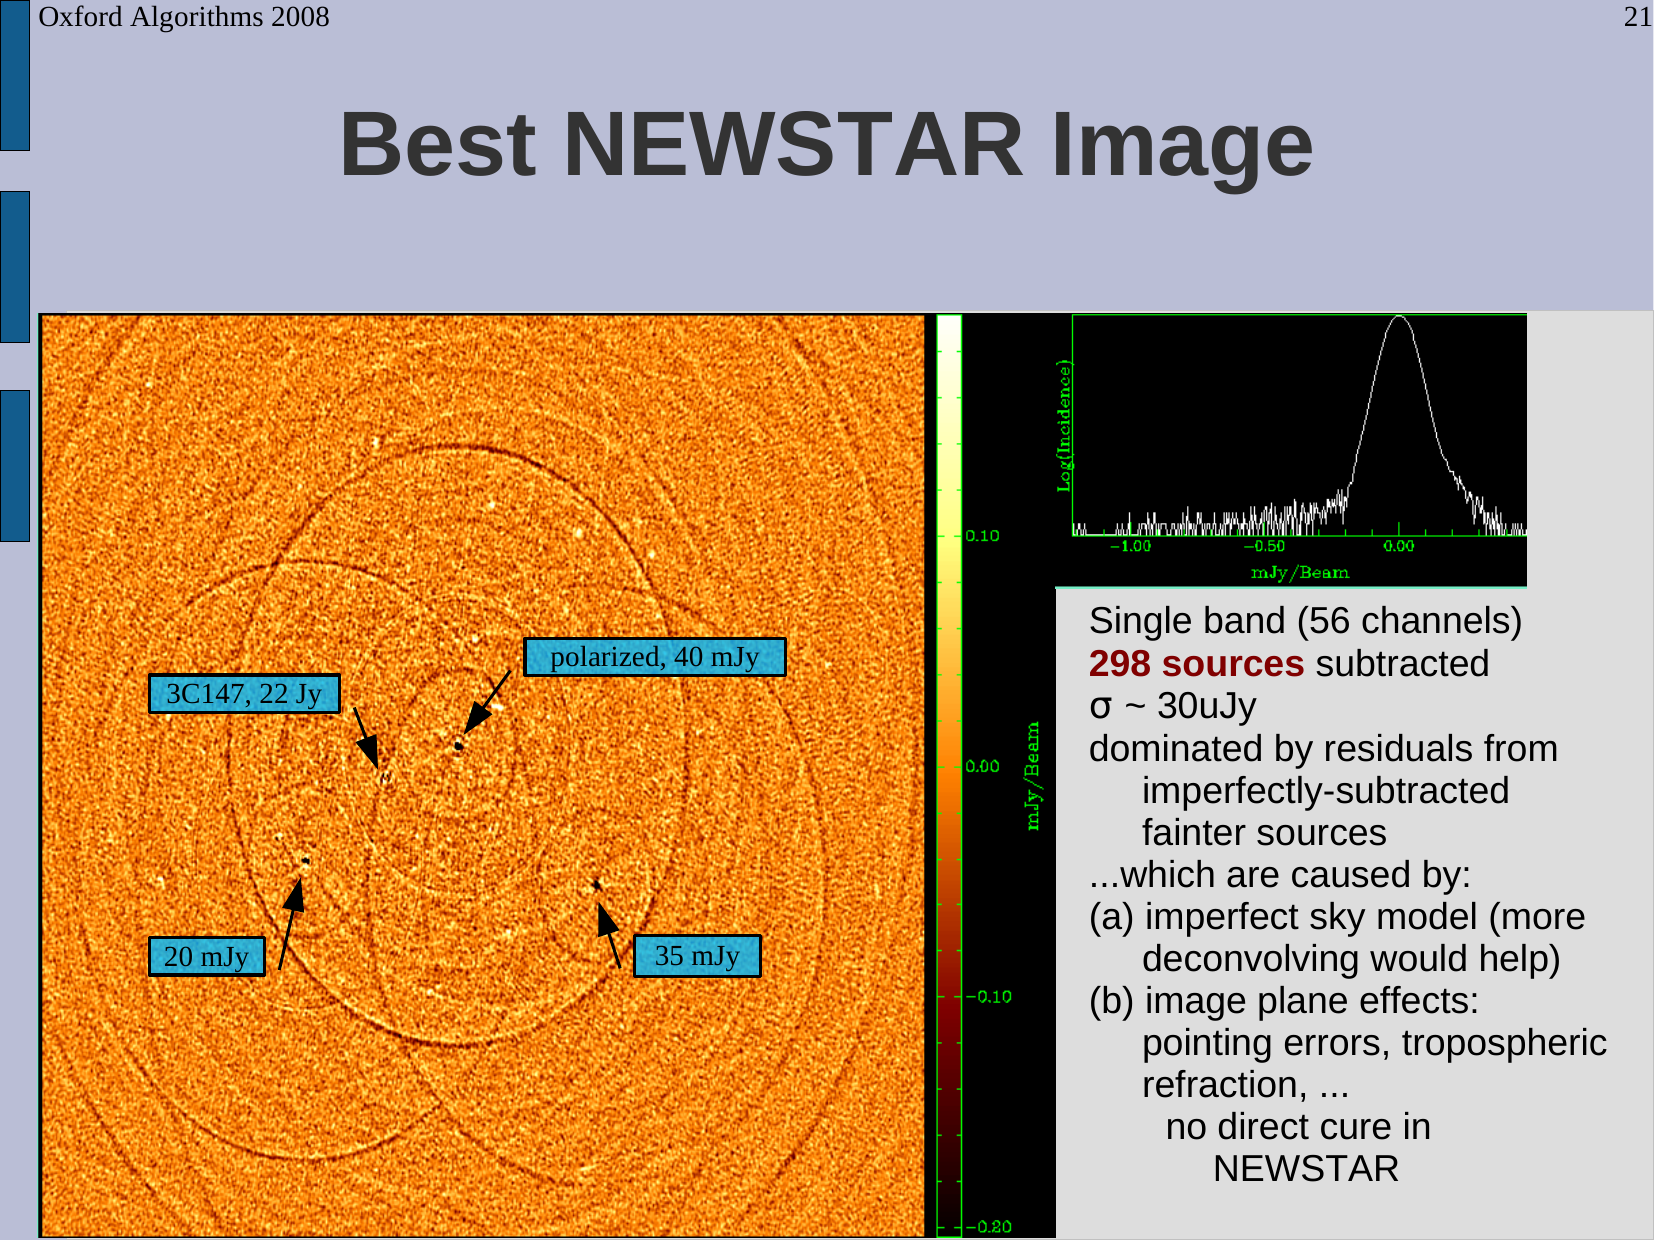

Oxford Algorithms 2008
21
# Best NEWSTAR Image
Single band (56 channels)
298 sources subtracted
σ ~ 30uJy
dominated by residuals from imperfectly-subtracted fainter sources
...which are caused by:
(a) imperfect sky model (more deconvolving would help)
(b) image plane effects: pointing errors, tropospheric refraction, ...
no direct cure in NEWSTAR
polarized, 40 mJy
3C147, 22 Jy
35 mJy
20 mJy